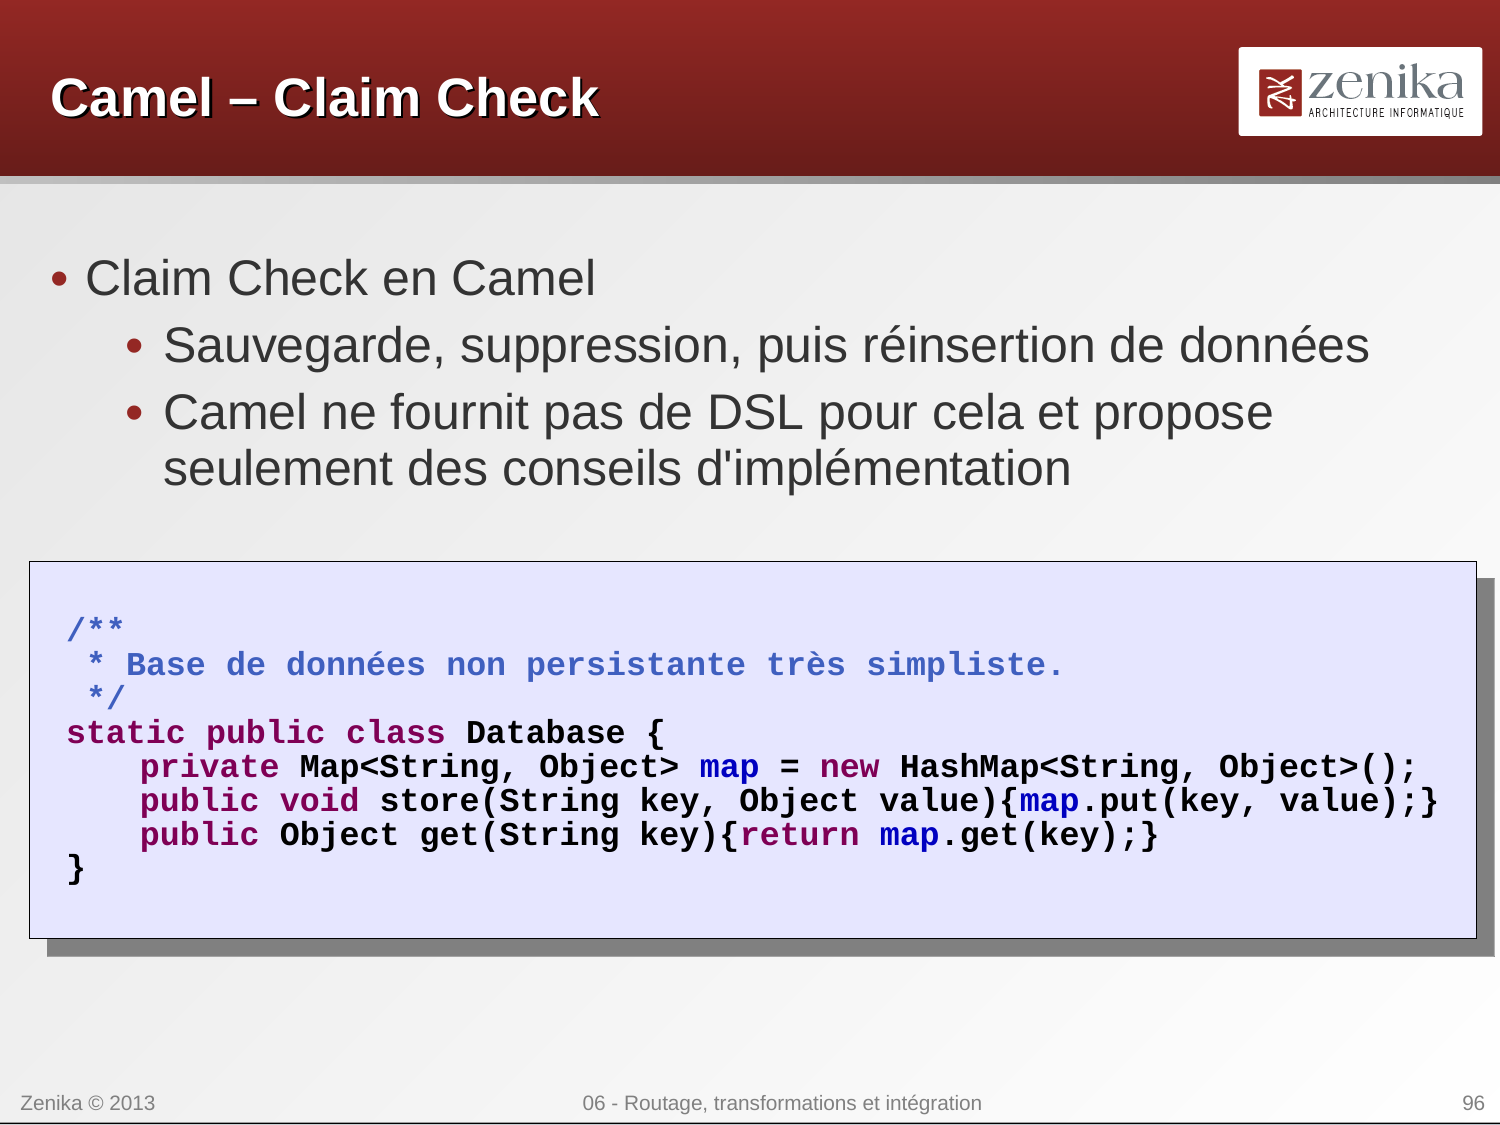

# Camel – Claim Check
Claim Check en Camel
Sauvegarde, suppression, puis réinsertion de données
Camel ne fournit pas de DSL pour cela et propose seulement des conseils d'implémentation
/**
 * Base de données non persistante très simpliste.
 */
static public class Database {
	private Map<String, Object> map = new HashMap<String, Object>();
	public void store(String key, Object value){map.put(key, value);}
	public Object get(String key){return map.get(key);}
}